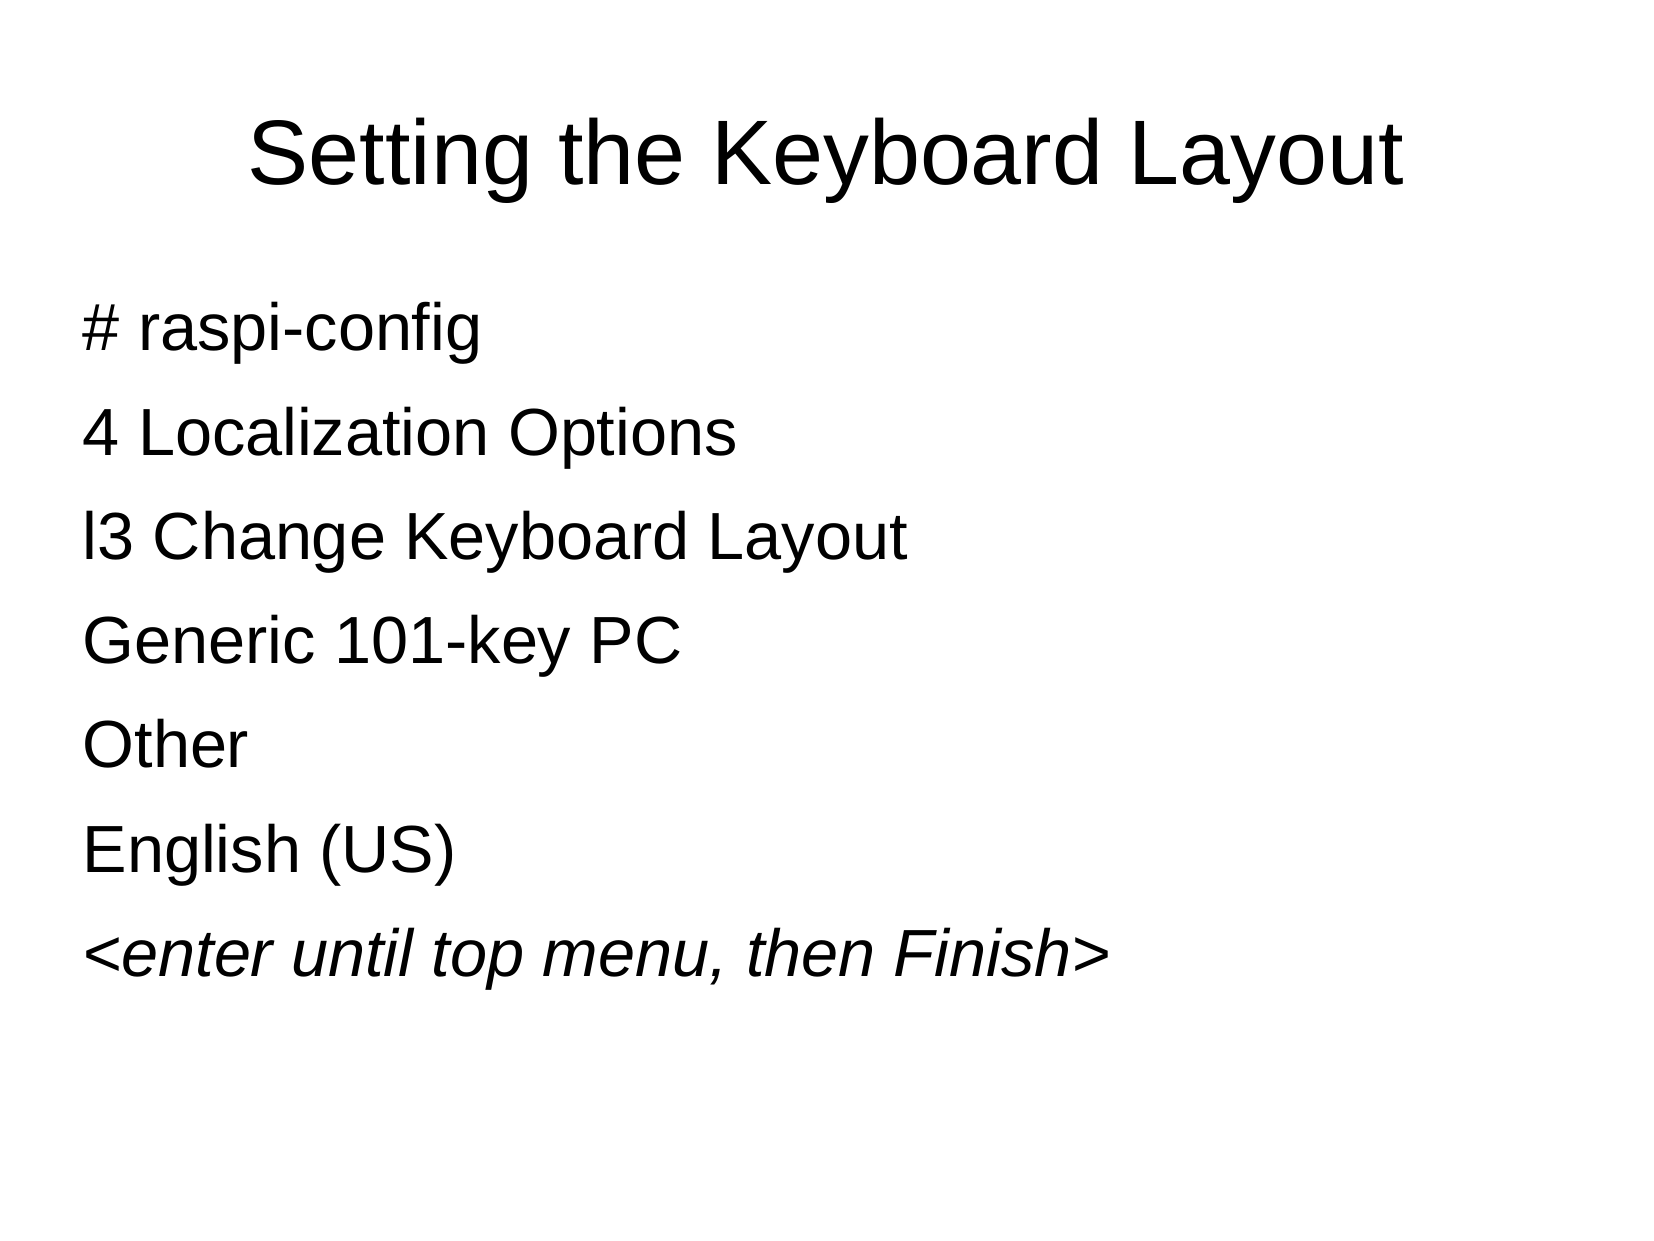

# Setting the Keyboard Layout
# raspi-config
4 Localization Options
l3 Change Keyboard Layout
Generic 101-key PC
Other
English (US)
<enter until top menu, then Finish>